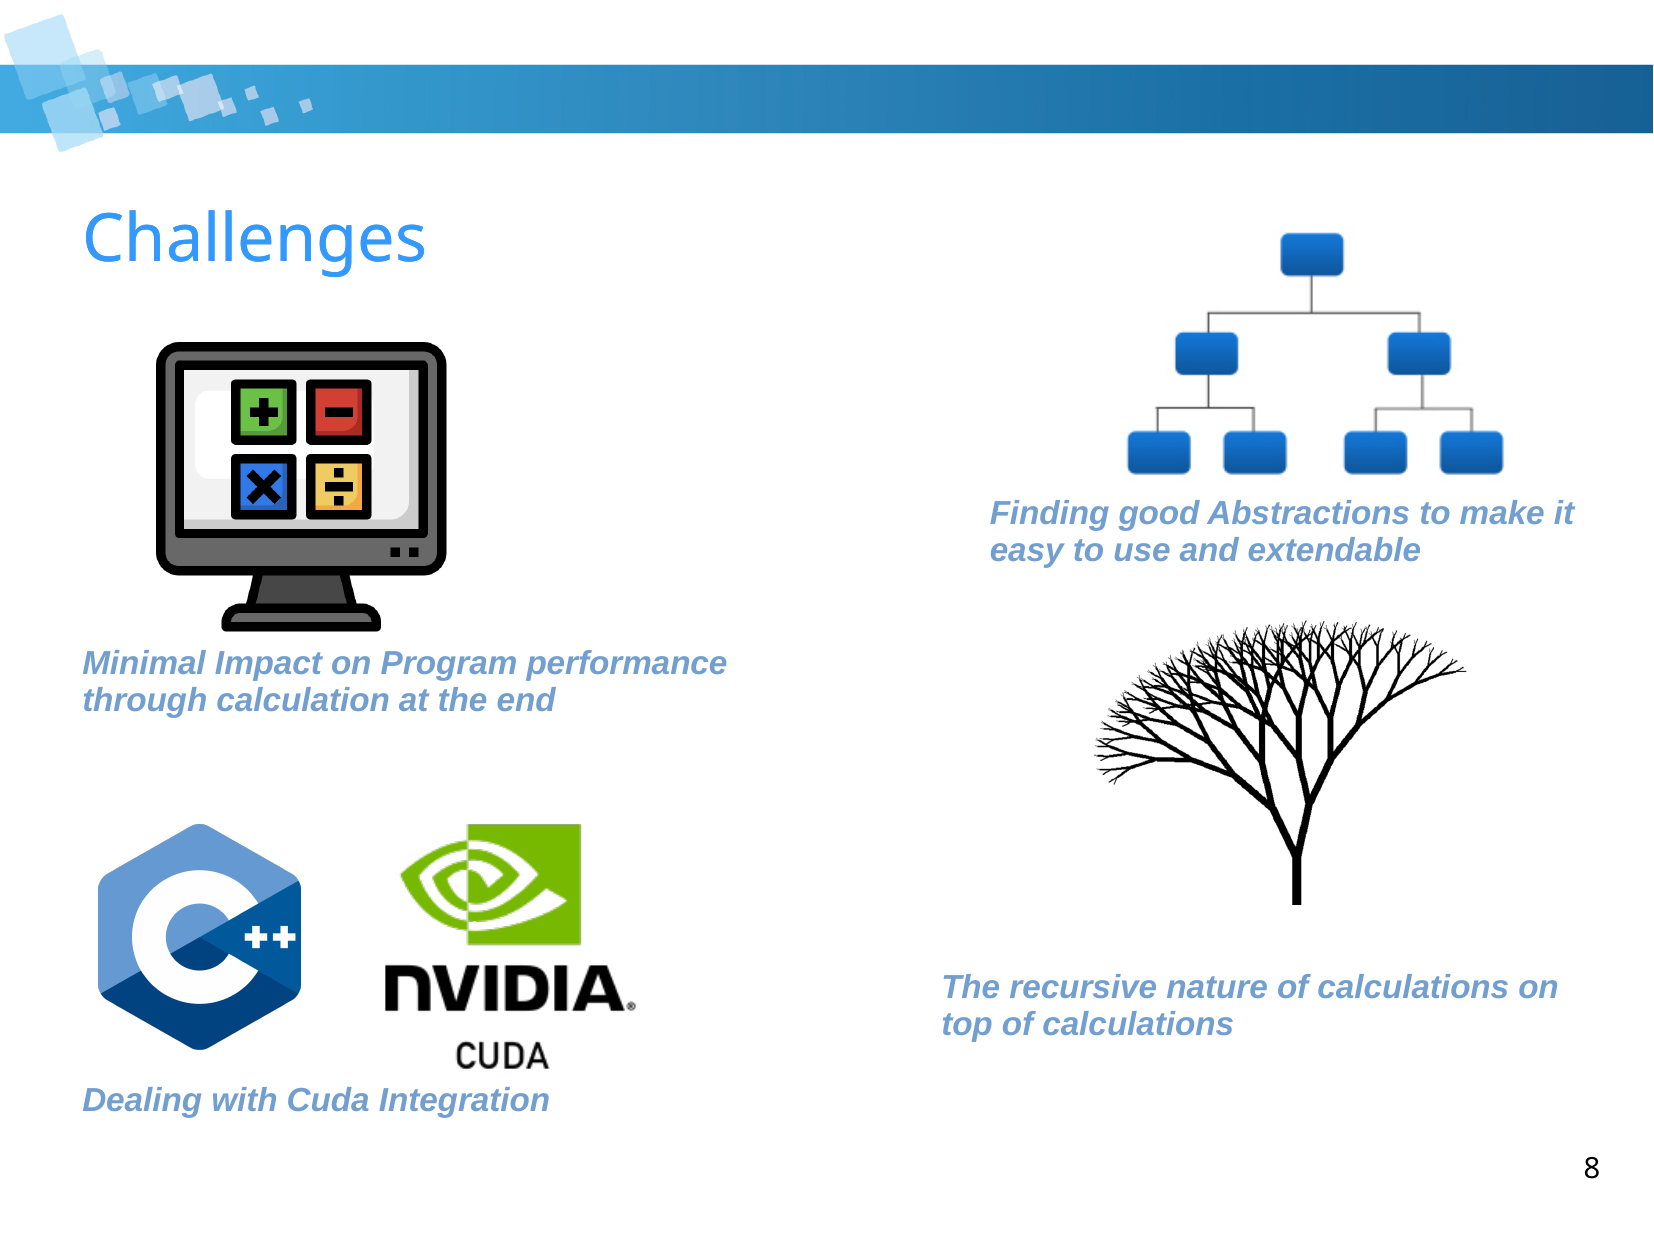

# Challenges
Challenges
Finding good Abstractions to make it easy to use and extendable
Minimal Impact on Program performance
through calculation at the end
The recursive nature of calculations on top of calculations
Dealing with Cuda Integration
8